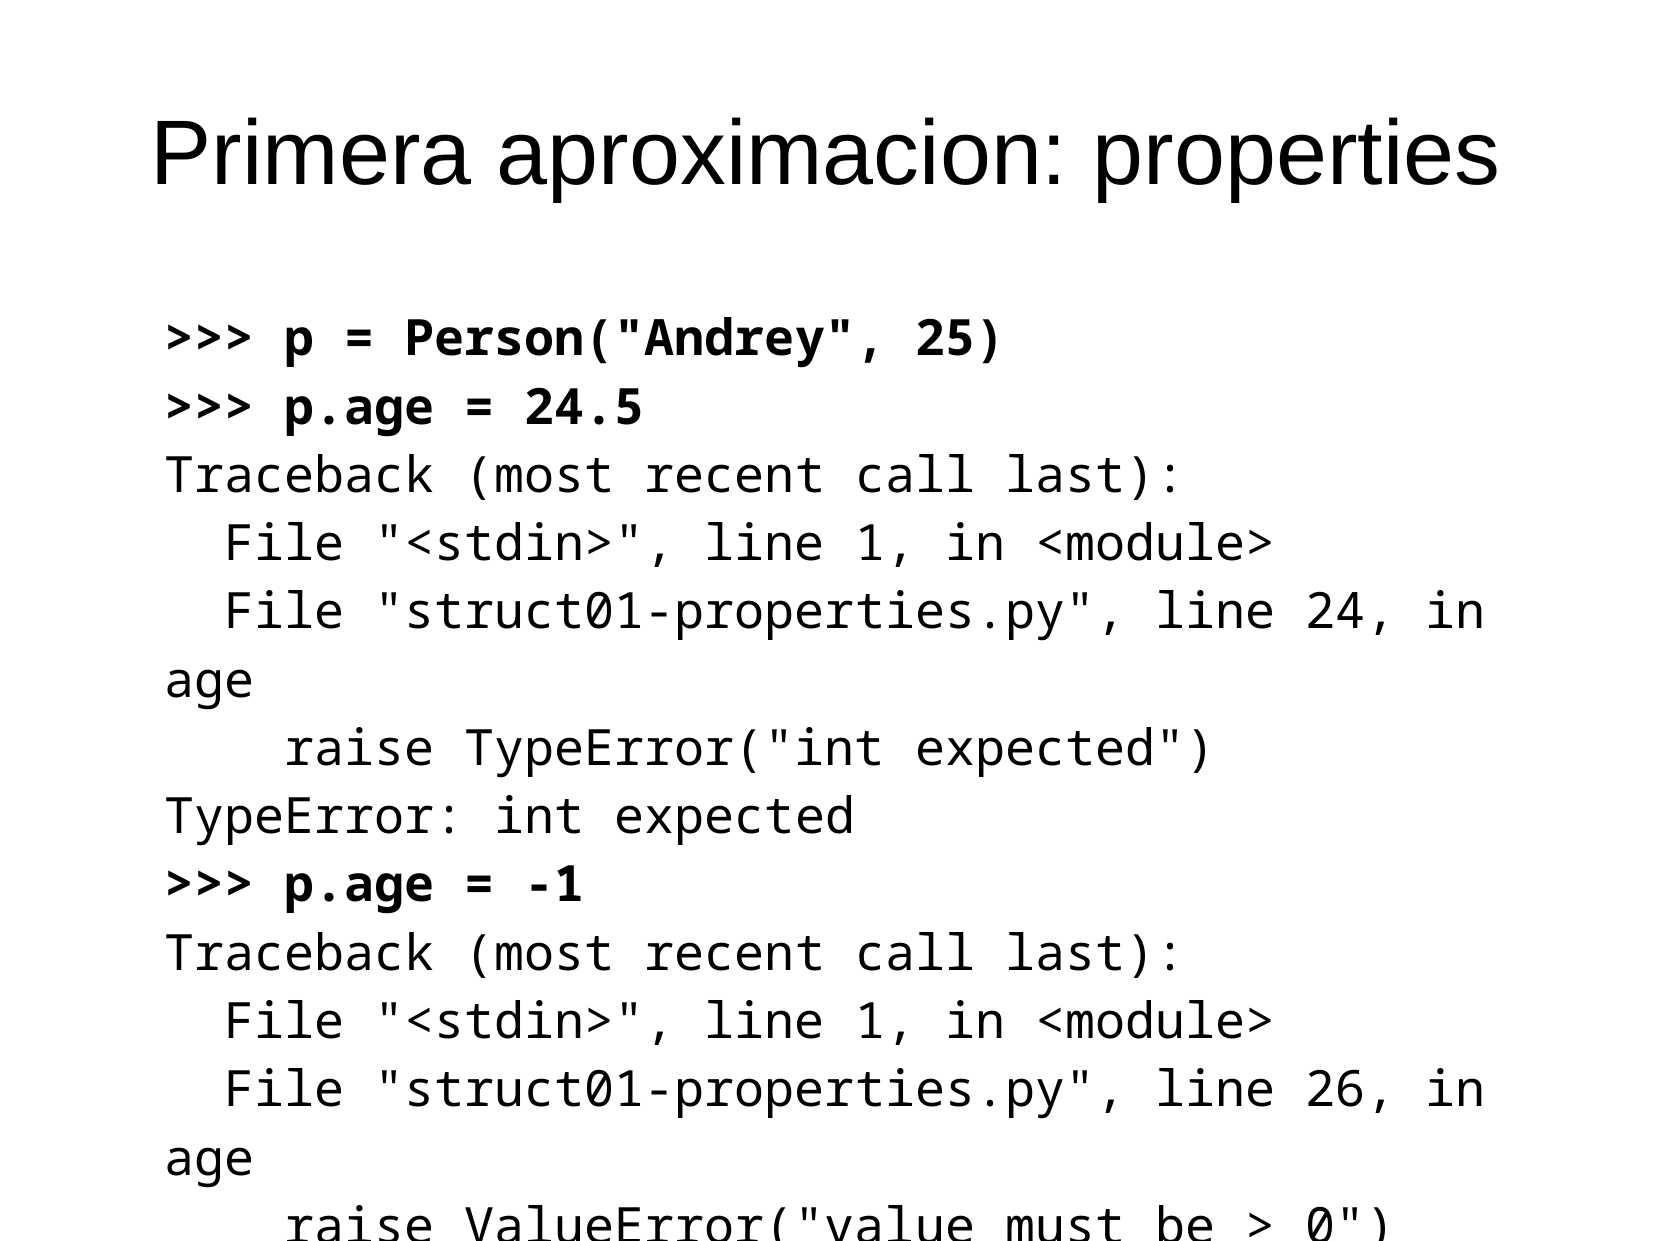

# Primera aproximacion: properties
>>> p = Person("Andrey", 25)
>>> p.age = 24.5
Traceback (most recent call last):
 File "<stdin>", line 1, in <module>
 File "struct01-properties.py", line 24, in age
 raise TypeError("int expected")
TypeError: int expected
>>> p.age = -1
Traceback (most recent call last):
 File "<stdin>", line 1, in <module>
 File "struct01-properties.py", line 26, in age
 raise ValueError("value must be > 0")
ValueError: value must be > 0